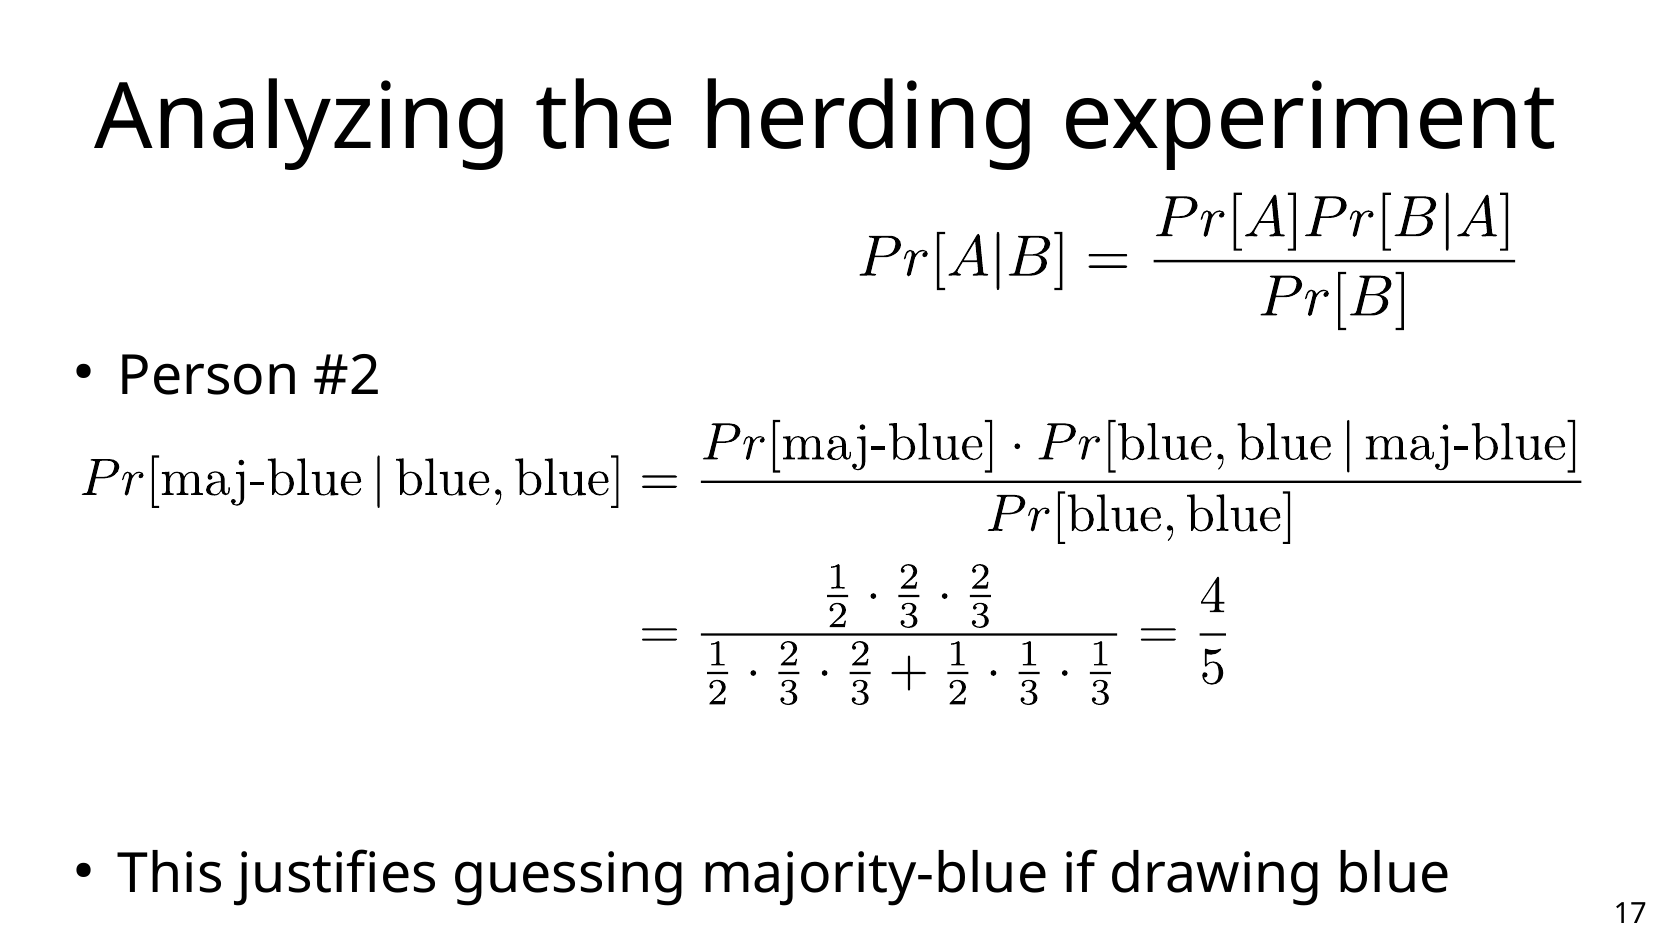

# Analyzing the herding experiment
Person #2
This justifies guessing majority-blue if drawing blue
17